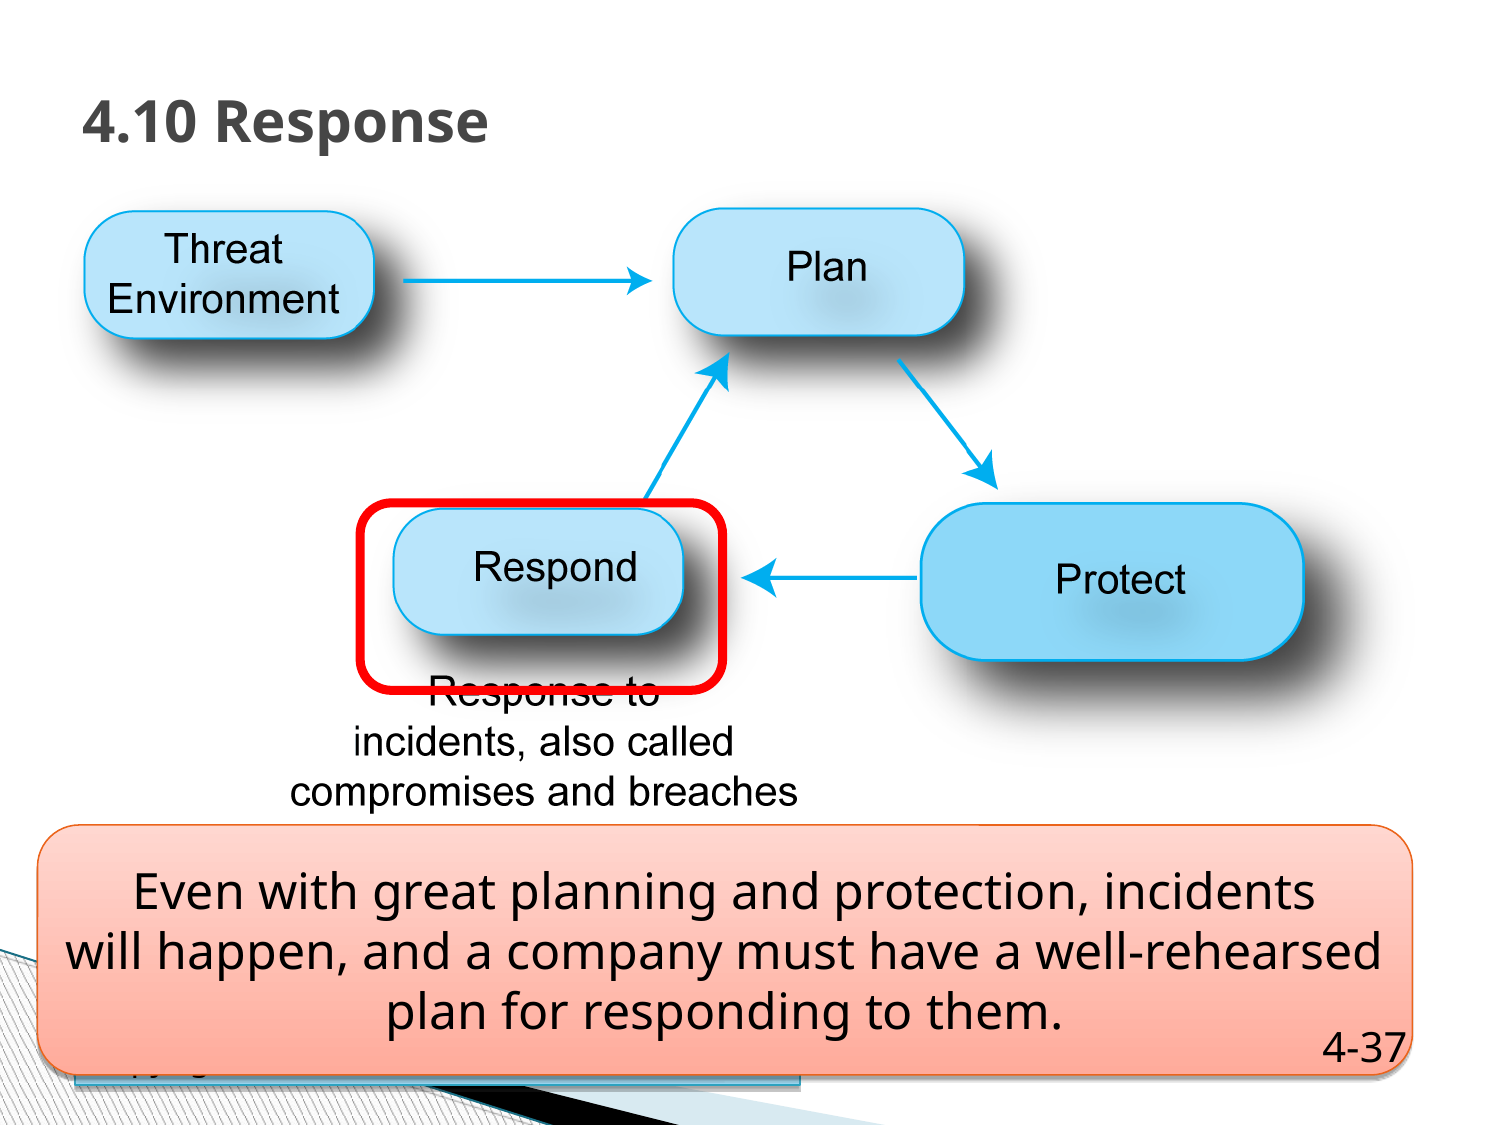

# 4.10 Response
Even with great planning and protection, incidents
will happen, and a company must have a well-rehearsed plan for responding to them.
Copyright © 2015 Pearson Education, Inc.